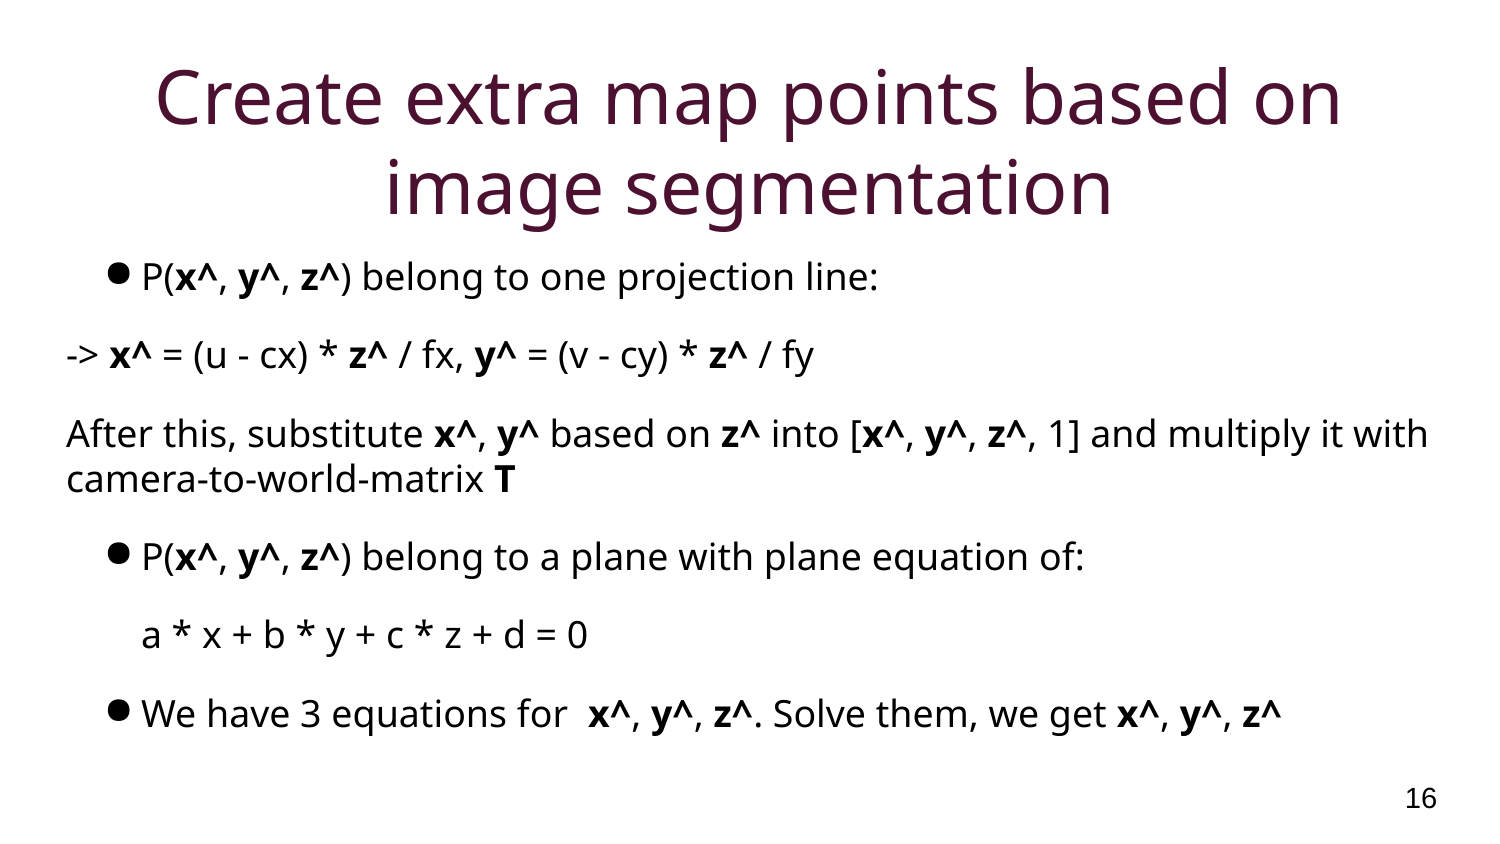

# Create extra map points based on image segmentation
P(x^, y^, z^) belong to one projection line:
-> x^ = (u - cx) * z^ / fx, y^ = (v - cy) * z^ / fy
After this, substitute x^, y^ based on z^ into [x^, y^, z^, 1] and multiply it with camera-to-world-matrix T
P(x^, y^, z^) belong to a plane with plane equation of:
a * x + b * y + c * z + d = 0
We have 3 equations for x^, y^, z^. Solve them, we get x^, y^, z^